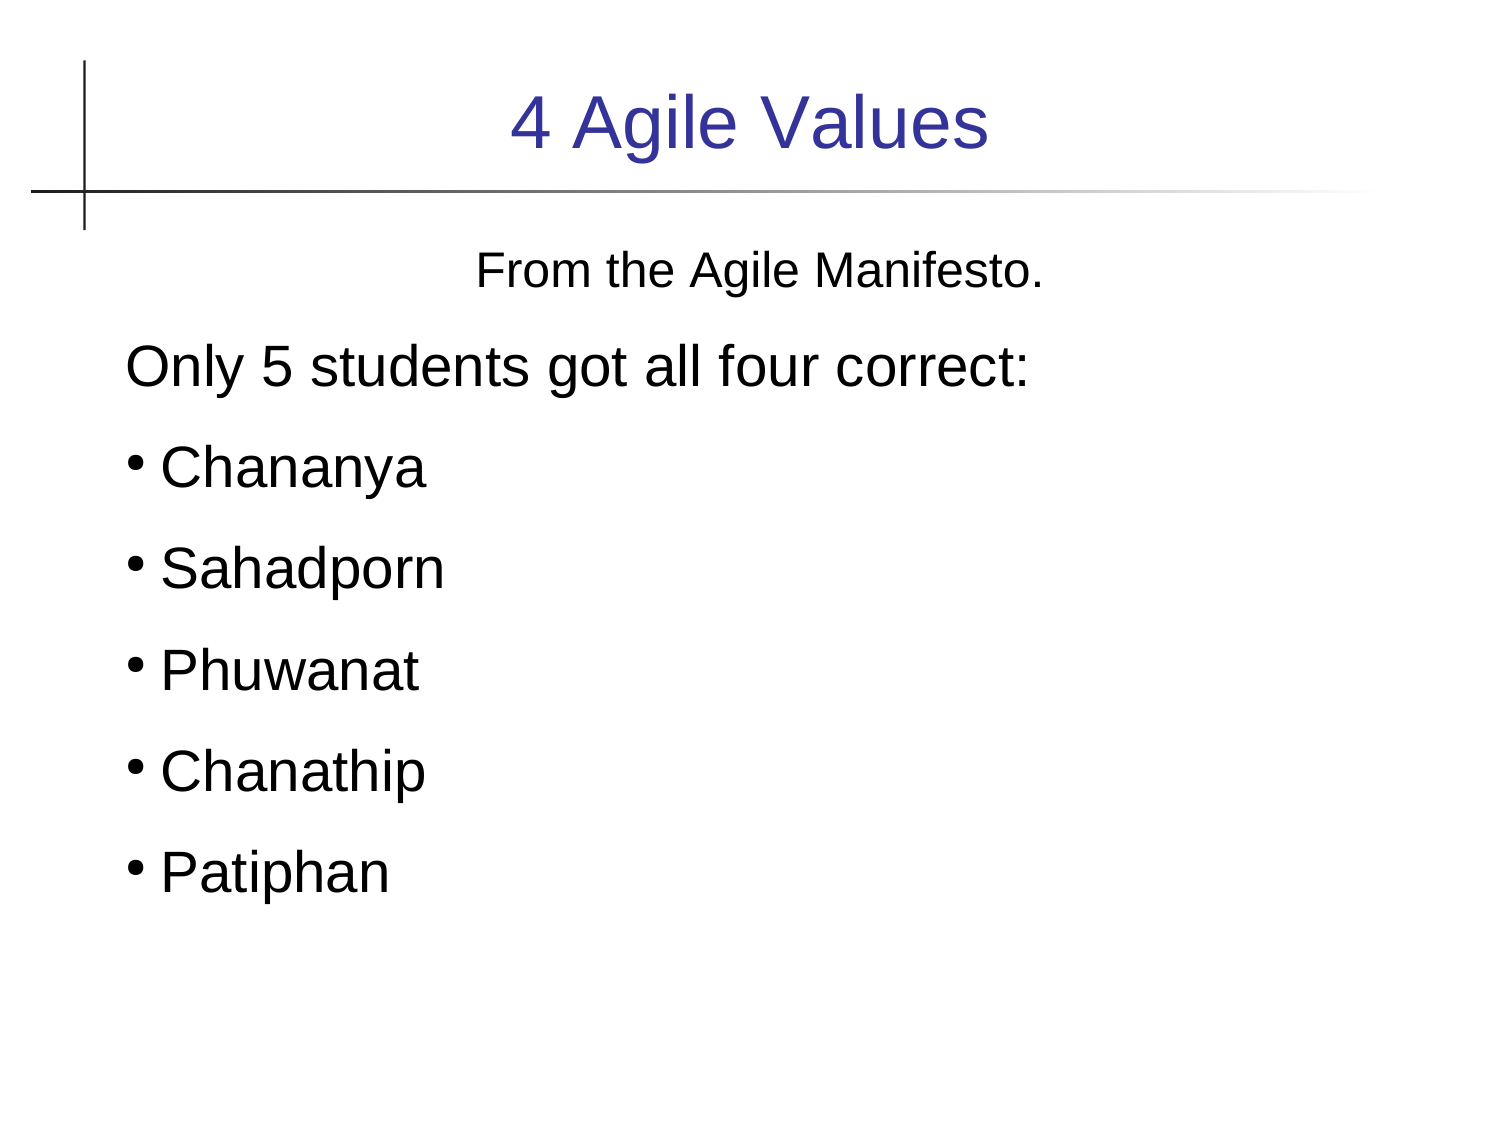

# 4 Agile Values
From the Agile Manifesto.
Only 5 students got all four correct:
Chananya
Sahadporn
Phuwanat
Chanathip
Patiphan